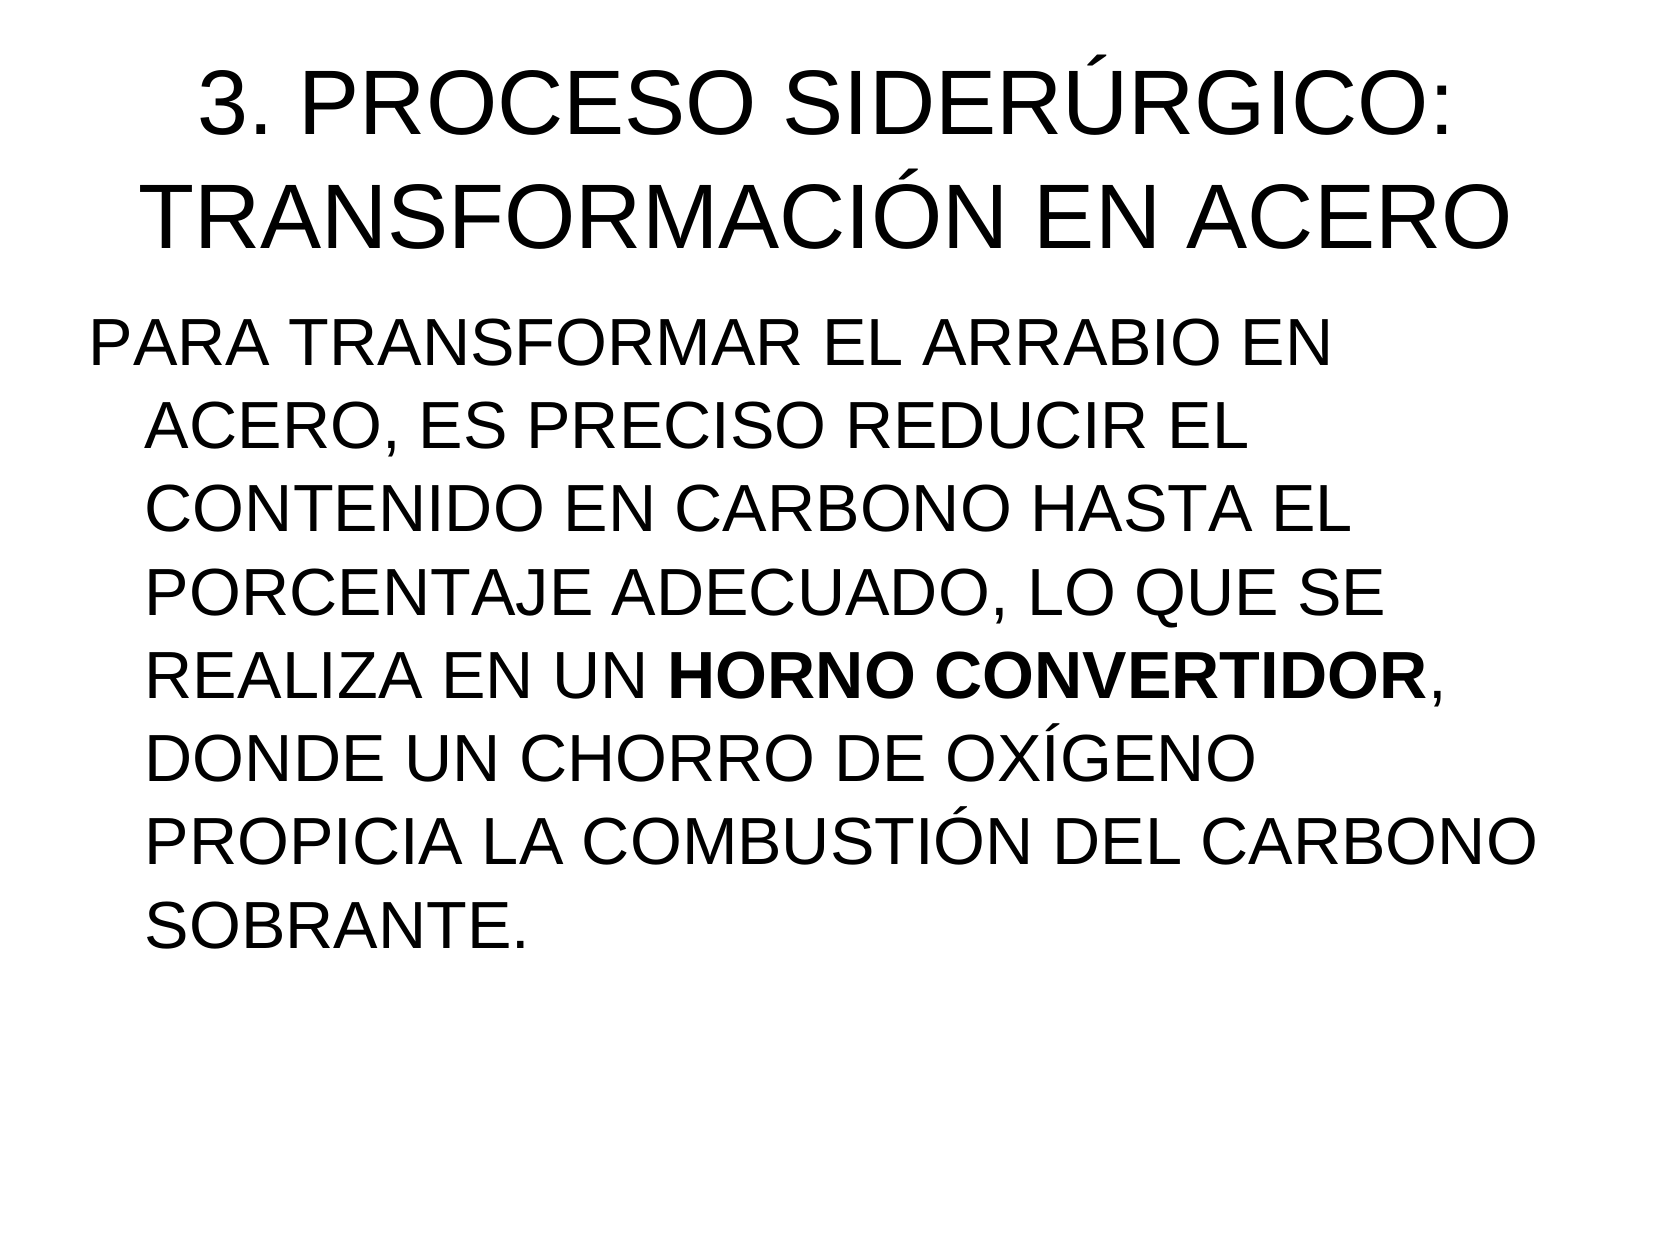

# 3. PROCESO SIDERÚRGICO: TRANSFORMACIÓN EN ACERO
PARA TRANSFORMAR EL ARRABIO EN ACERO, ES PRECISO REDUCIR EL CONTENIDO EN CARBONO HASTA EL PORCENTAJE ADECUADO, LO QUE SE REALIZA EN UN HORNO CONVERTIDOR, DONDE UN CHORRO DE OXÍGENO PROPICIA LA COMBUSTIÓN DEL CARBONO SOBRANTE.